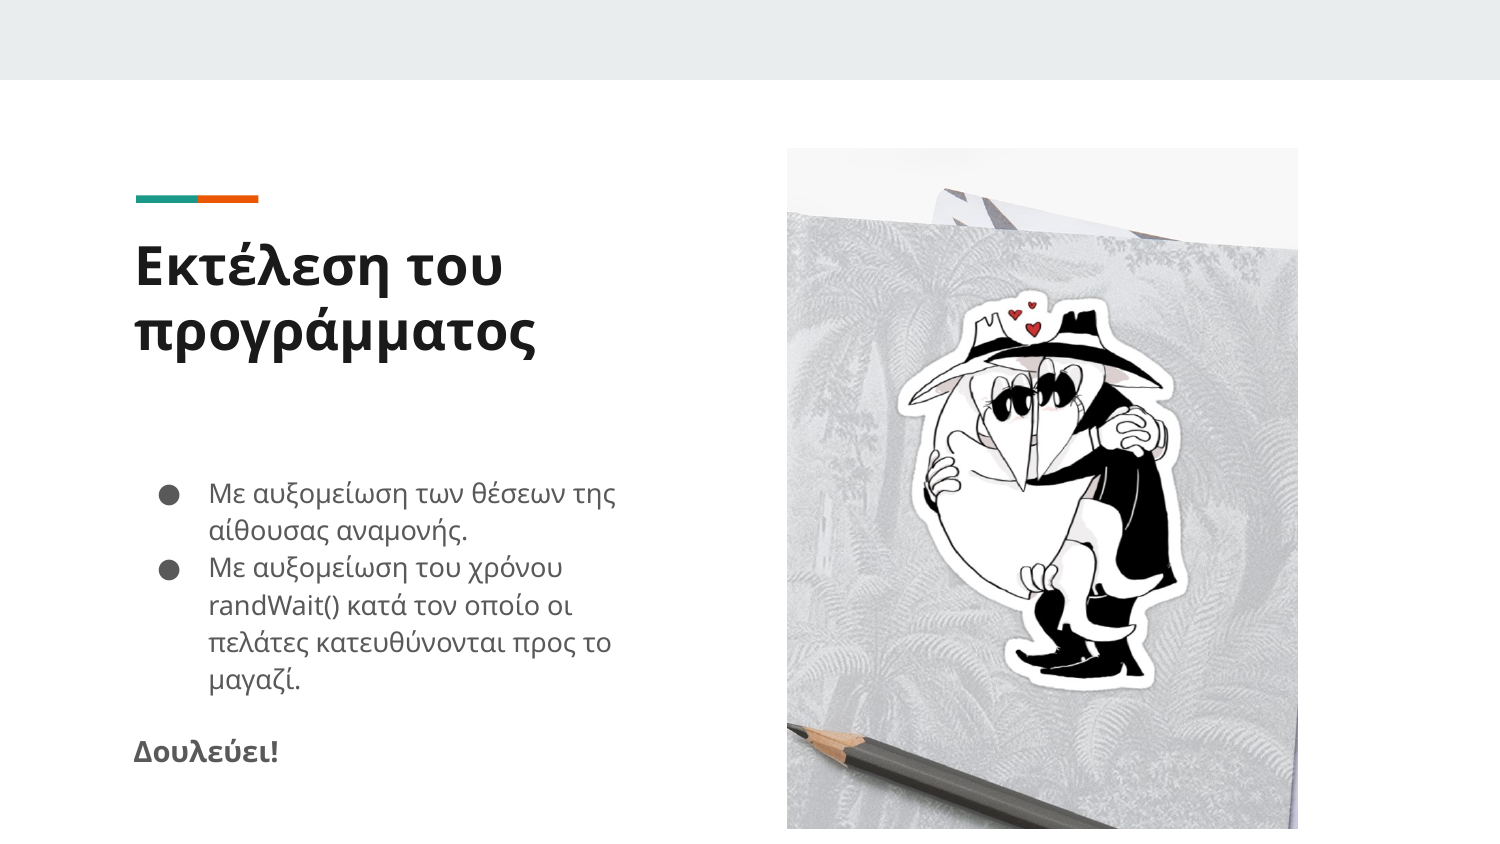

# Εκτέλεση του προγράμματος
Με αυξομείωση των θέσεων της αίθουσας αναμονής.
Με αυξομείωση του χρόνου randWait() κατά τον οποίο οι πελάτες κατευθύνονται προς το μαγαζί.
Δουλεύει!